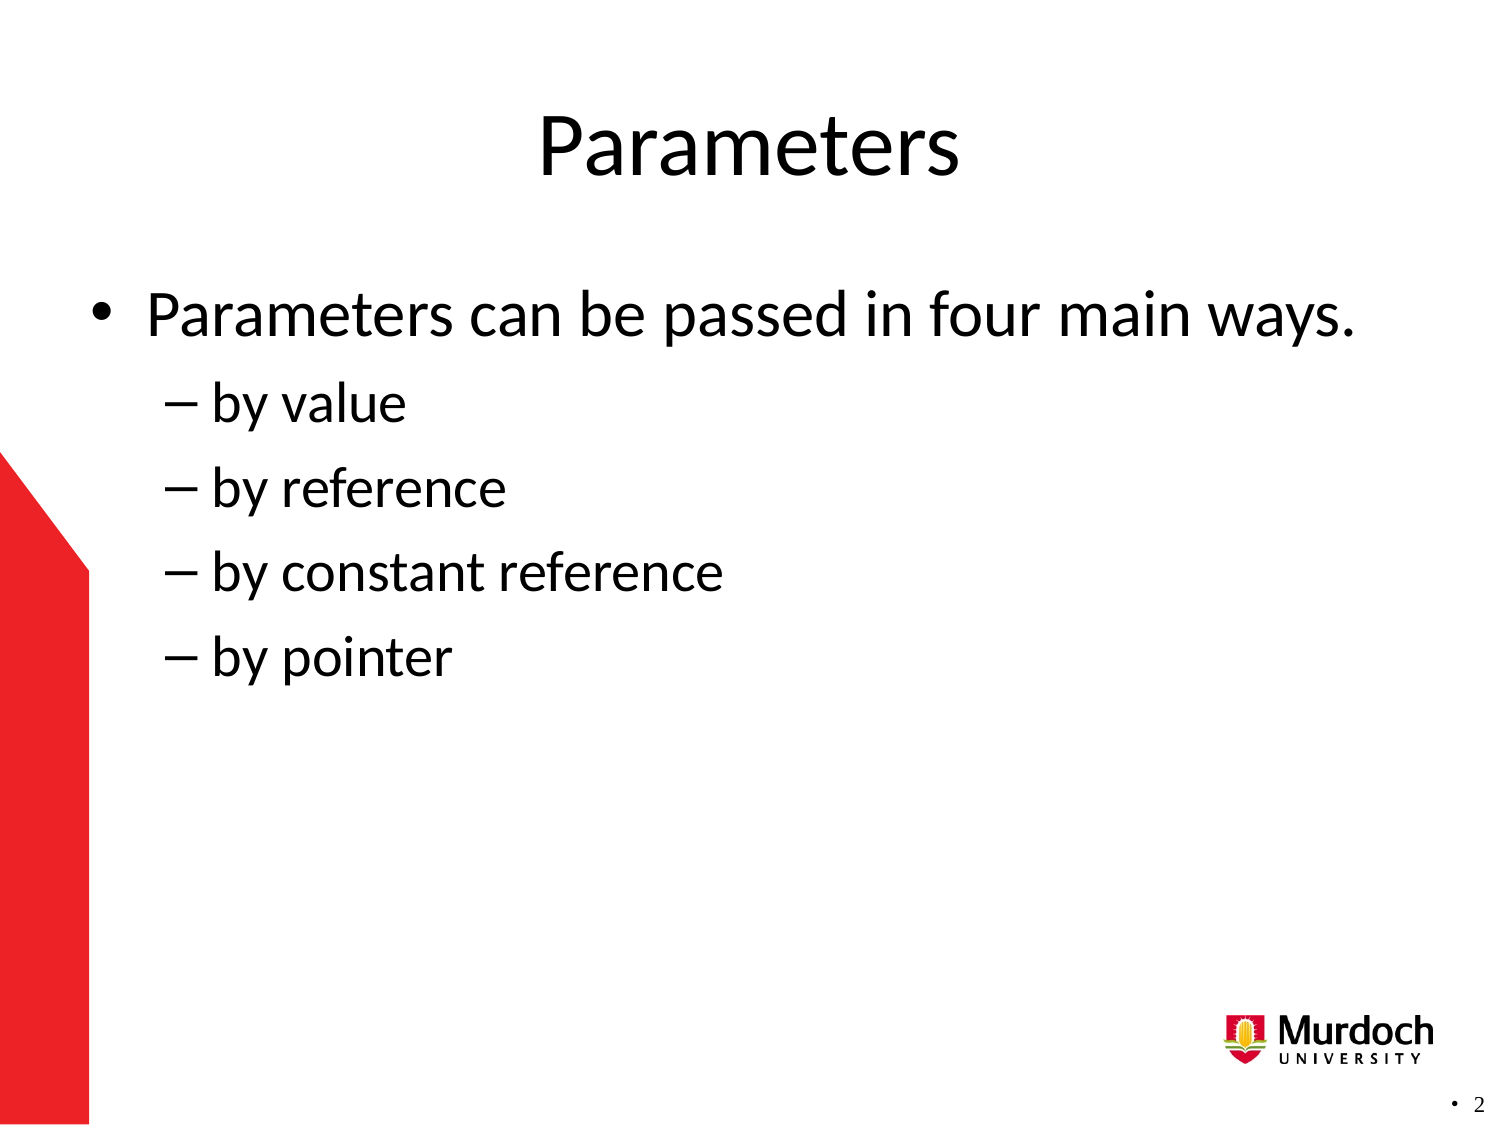

# Parameters
Parameters can be passed in four main ways.
by value
by reference
by constant reference
by pointer